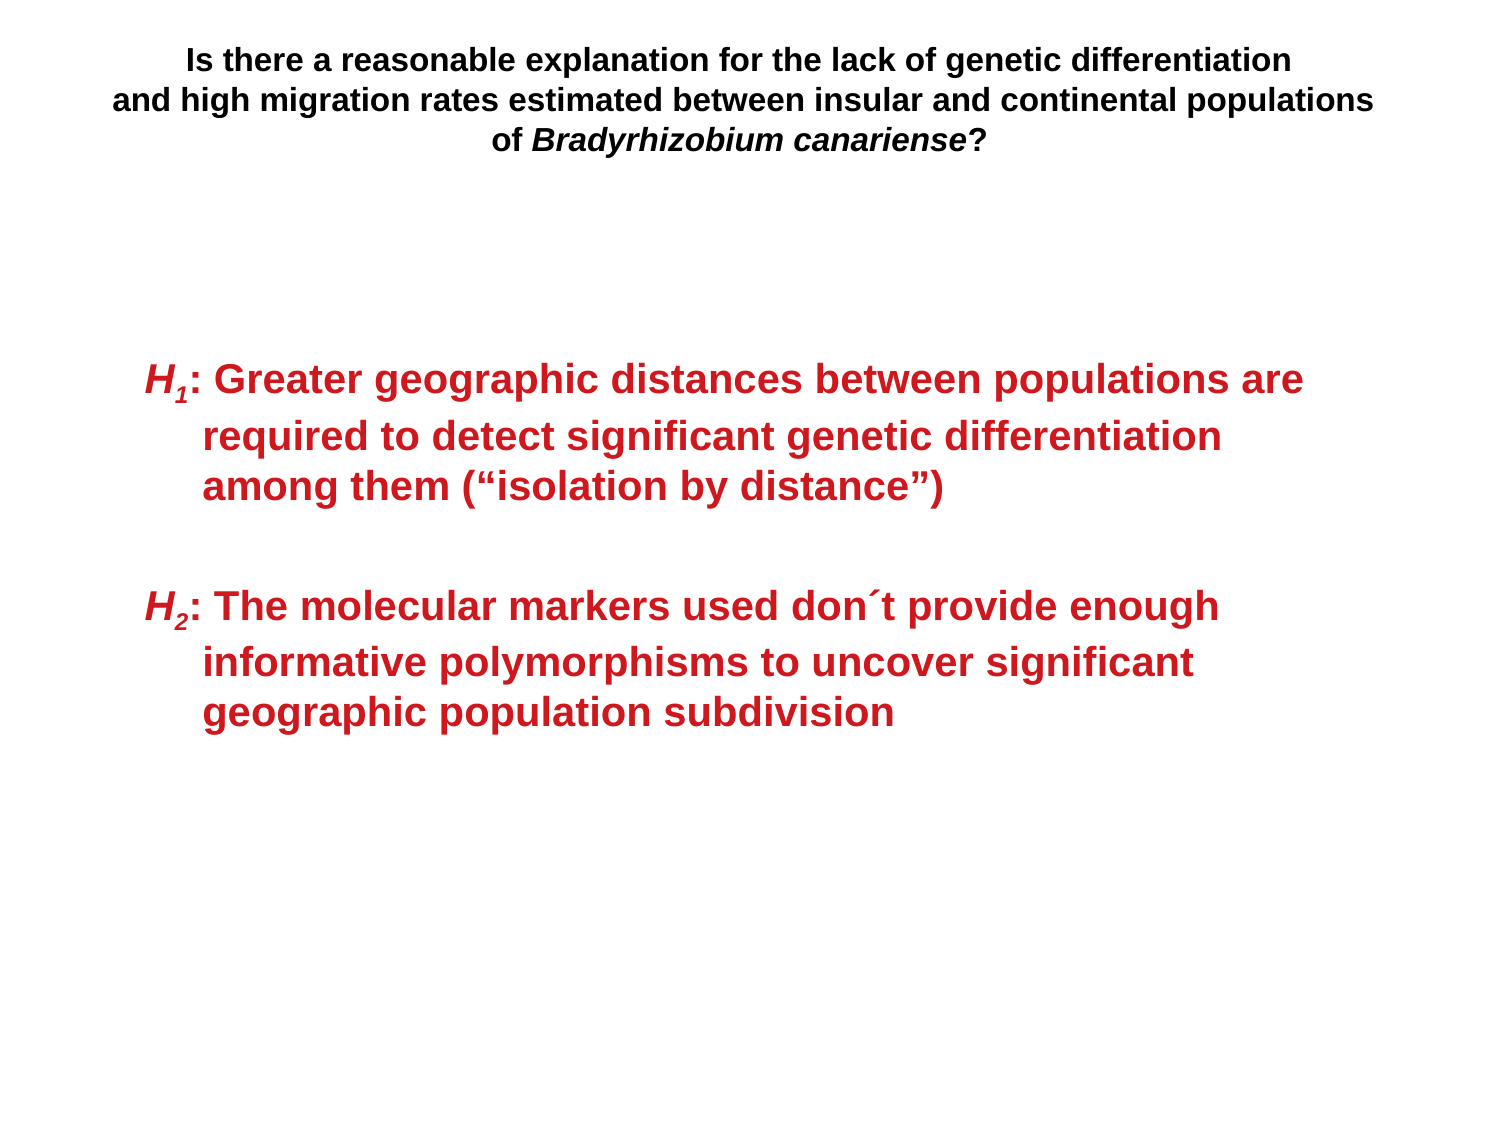

Is there a reasonable explanation for the lack of genetic differentiation
and high migration rates estimated between insular and continental populations
of Bradyrhizobium canariense?
H1: Greater geographic distances between populations are
 required to detect significant genetic differentiation
 among them (“isolation by distance”)
H2: The molecular markers used don´t provide enough
 informative polymorphisms to uncover significant
 geographic population subdivision